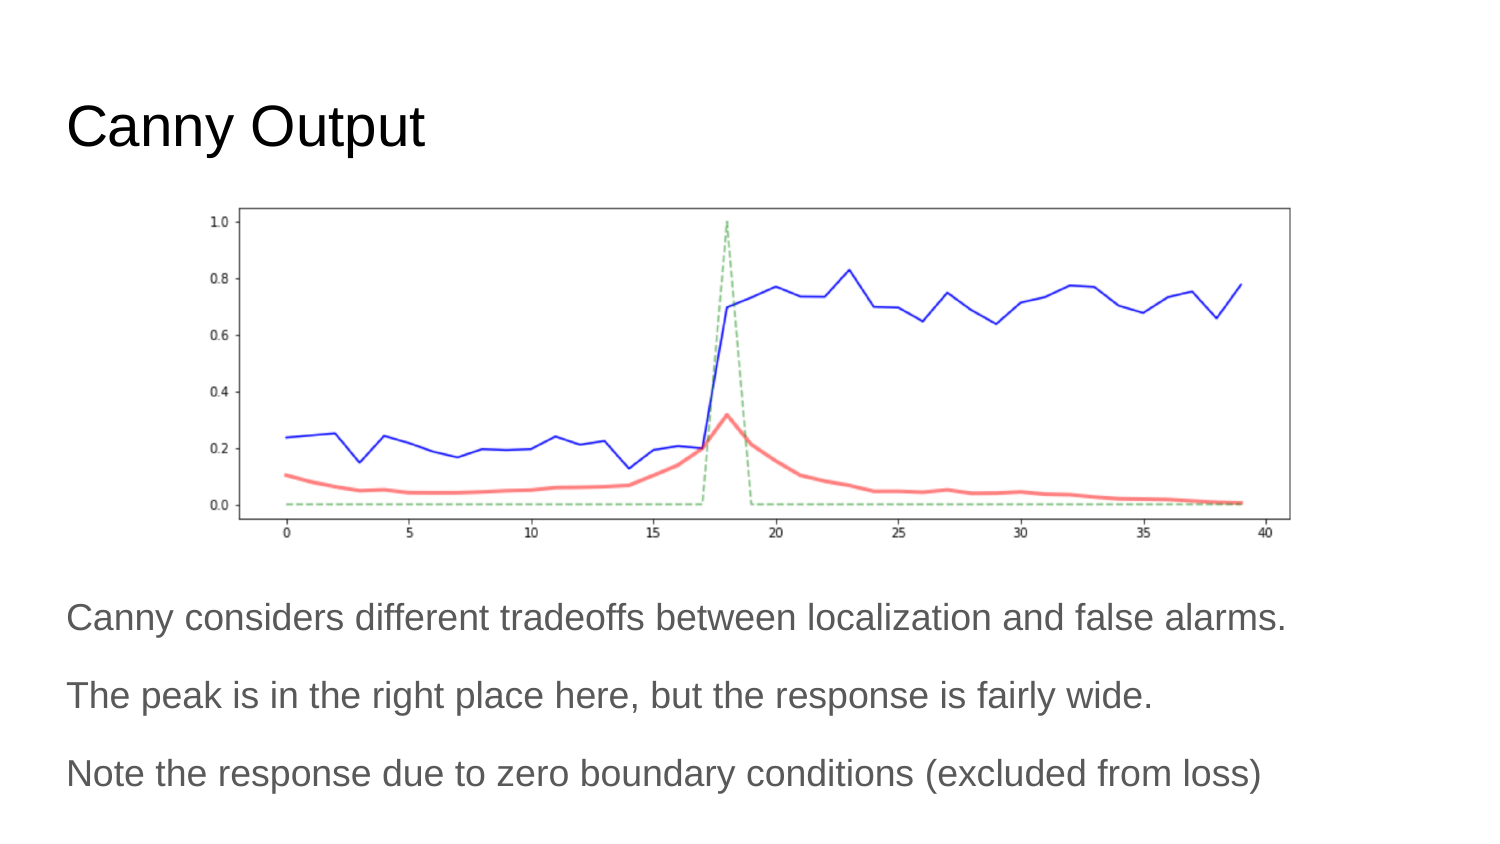

# Canny Output
Canny considers different tradeoffs between localization and false alarms.
The peak is in the right place here, but the response is fairly wide.
Note the response due to zero boundary conditions (excluded from loss)